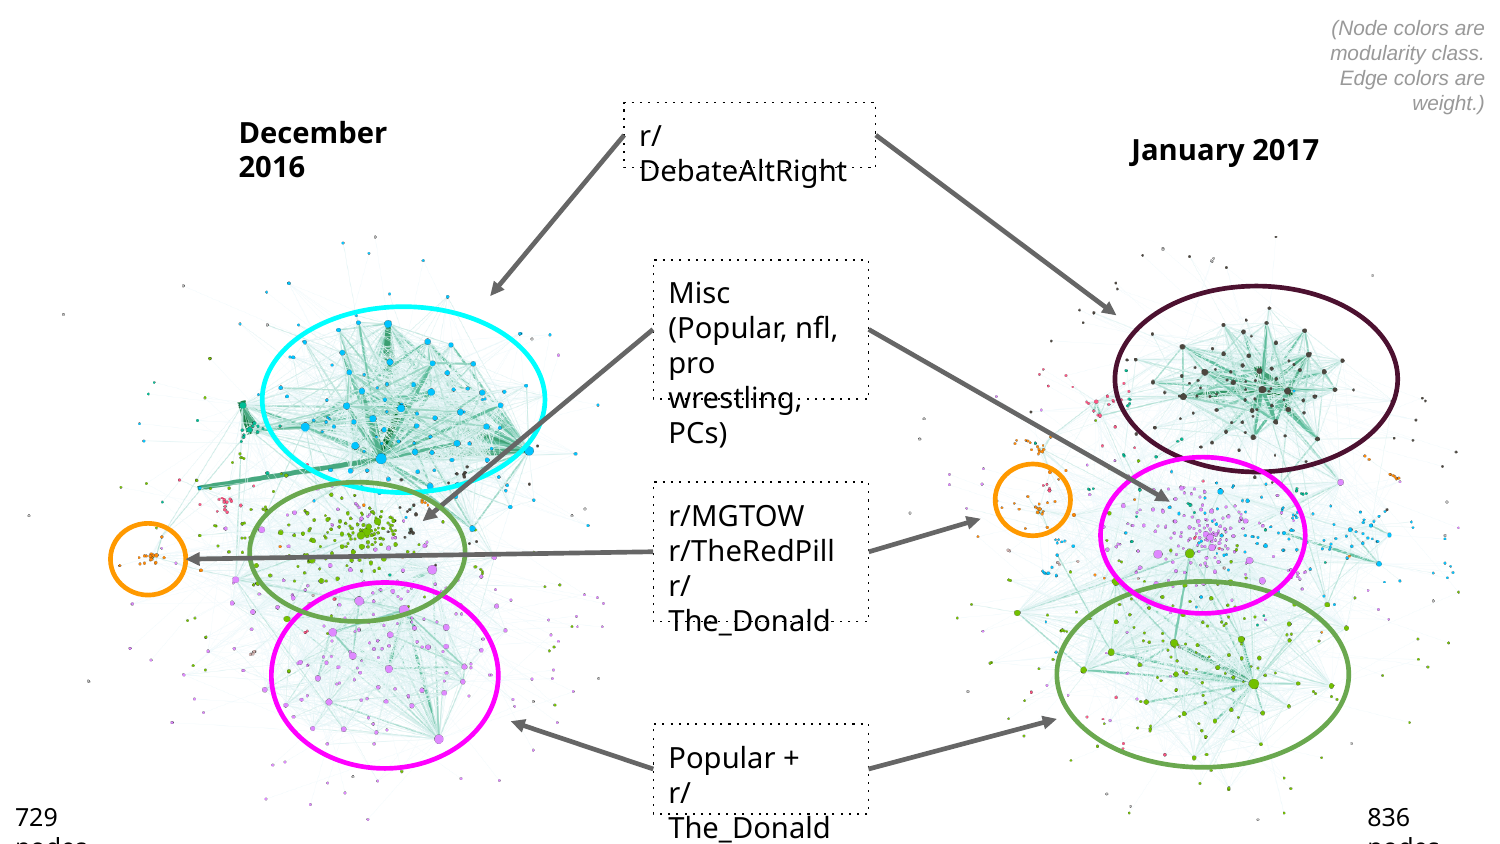

(Node colors are modularity class.
Edge colors are weight.)
r/DebateAltRight
December 2016
January 2017
Misc (Popular, nfl, pro wrestling, PCs)
r/MGTOW
r/TheRedPill
r/The_Donald
Popular +
r/The_Donald
729 nodes
836 nodes